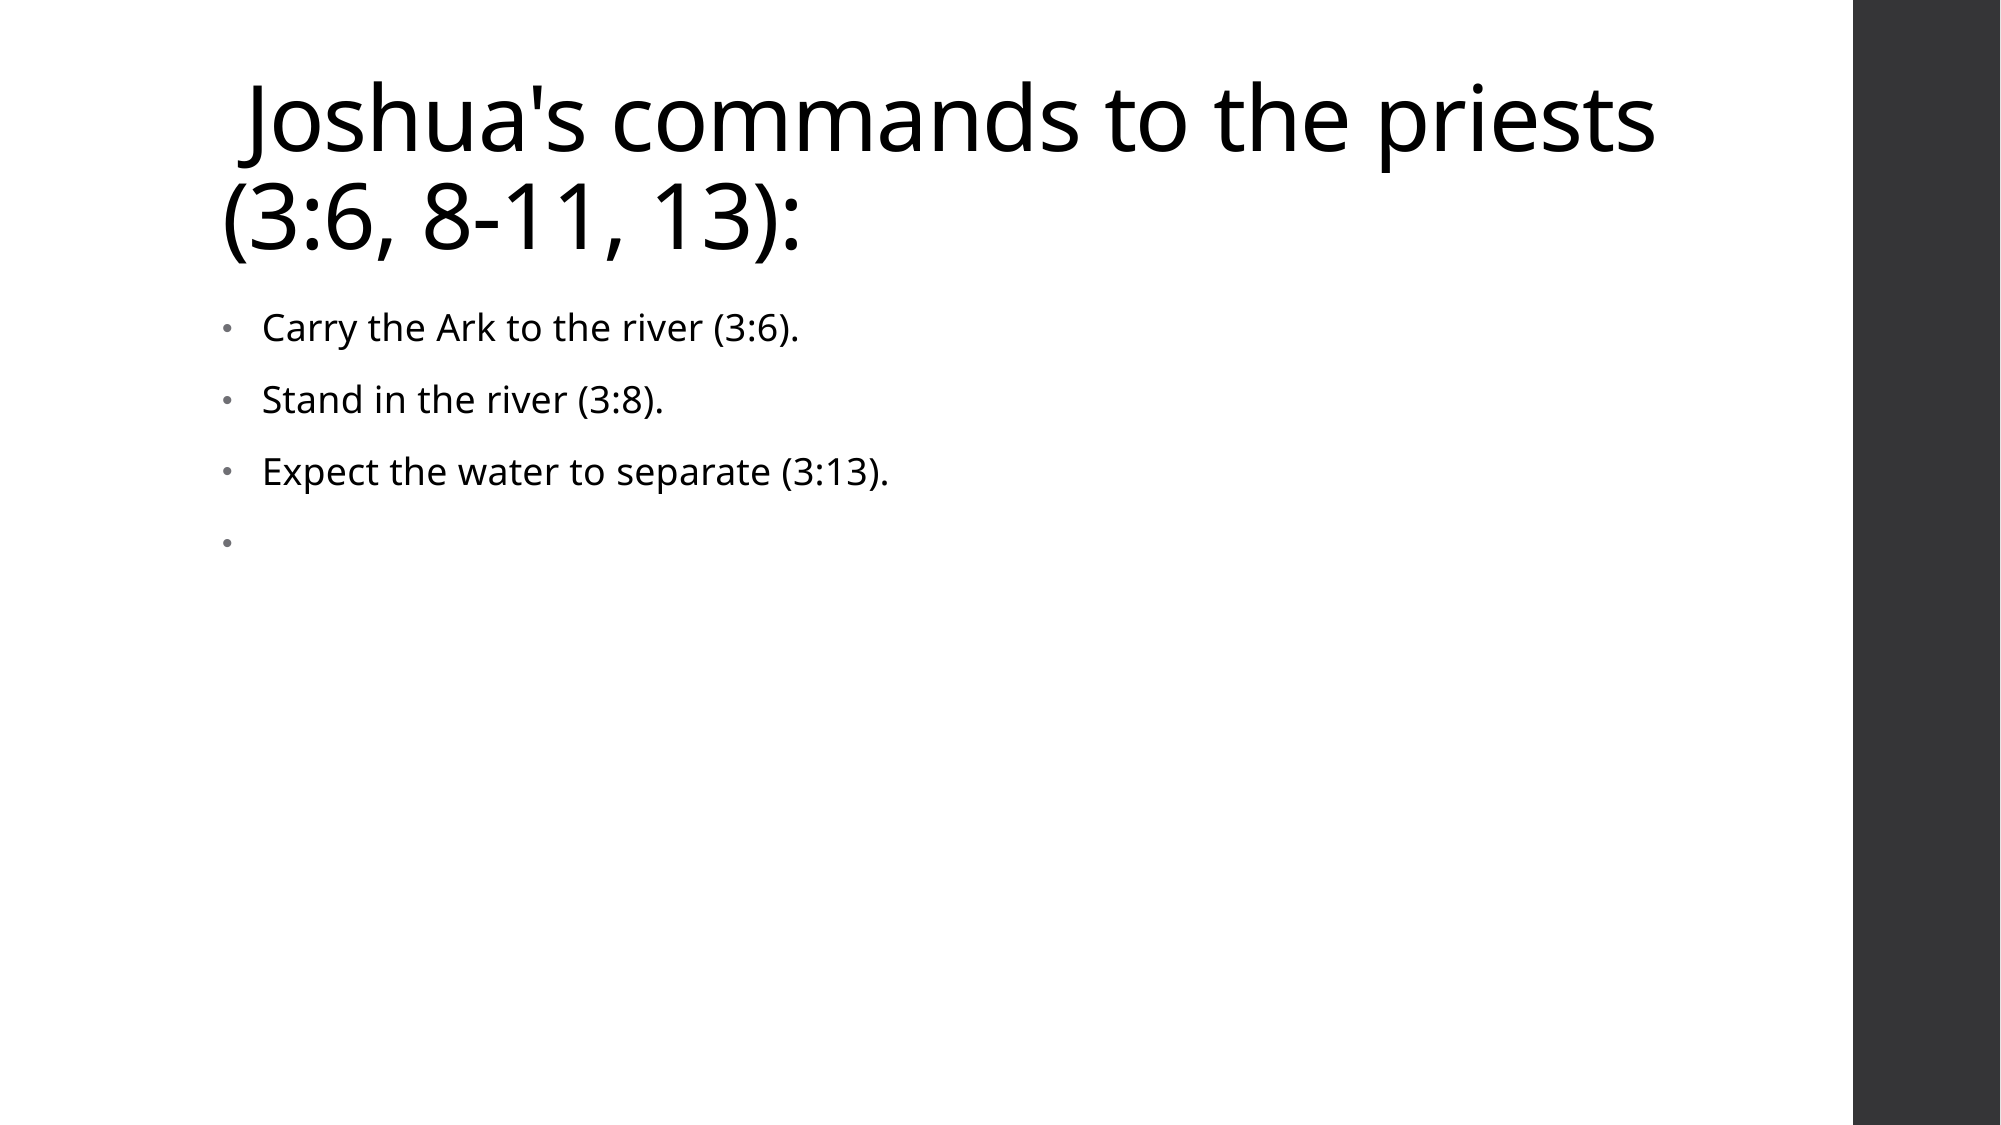

# Joshua's commands to the priests (3:6, 8-11, 13):
 Carry the Ark to the river (3:6).
 Stand in the river (3:8).
 Expect the water to separate (3:13).